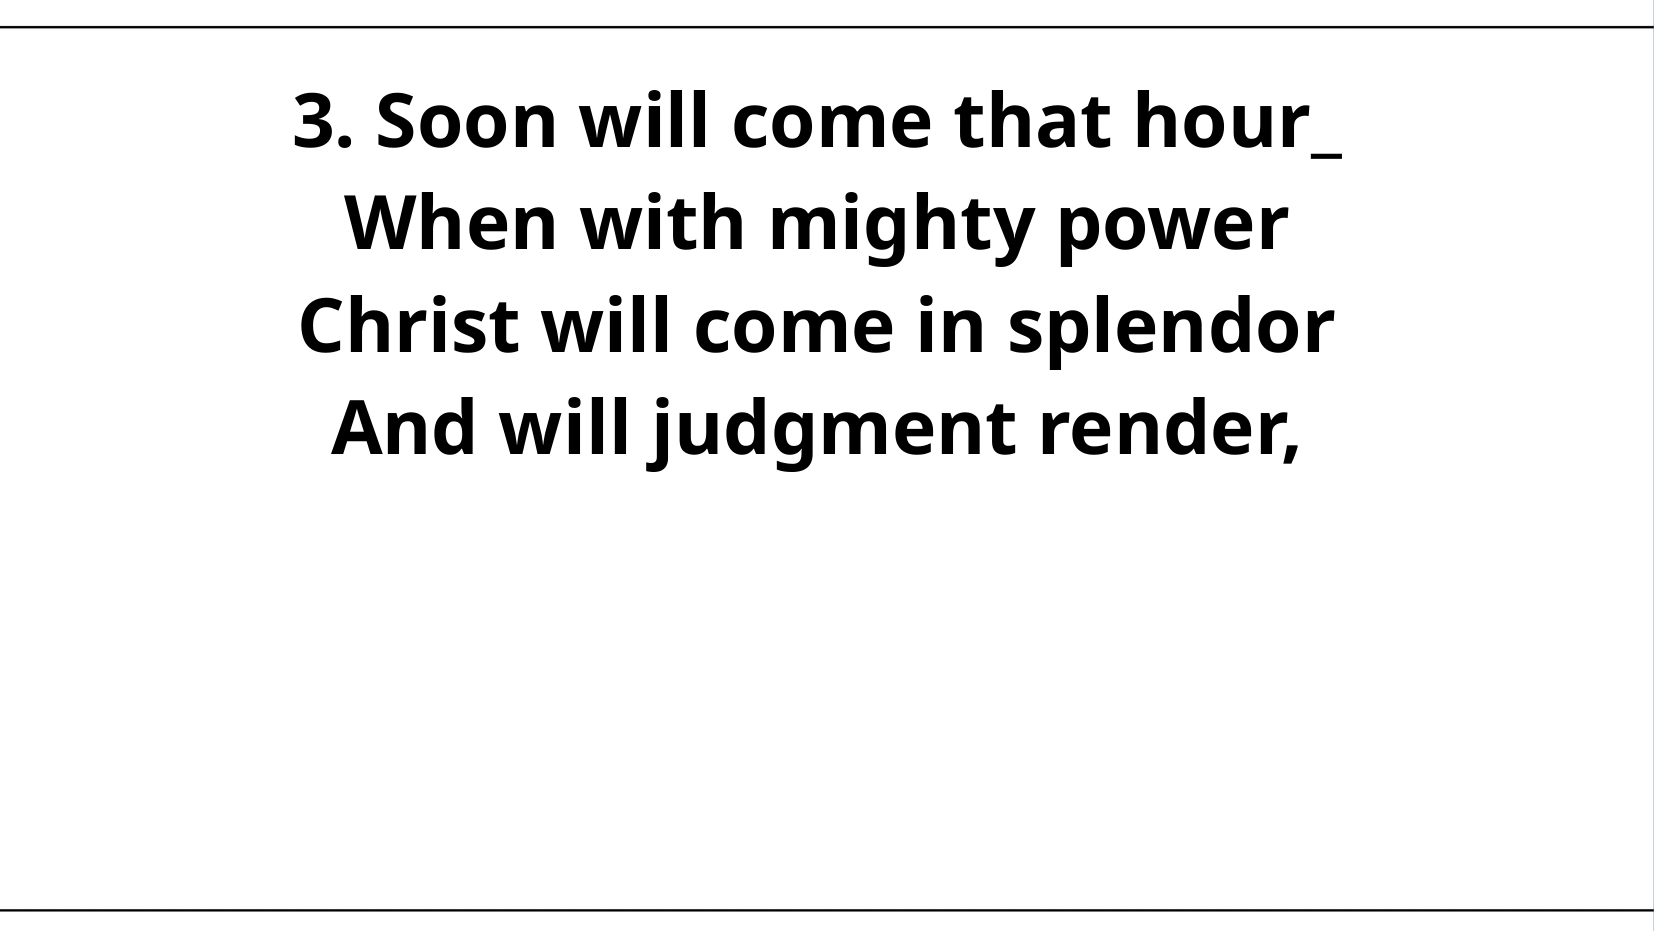

3. Soon will come that hour_
When with mighty power
Christ will come in splendor
And will judgment render,